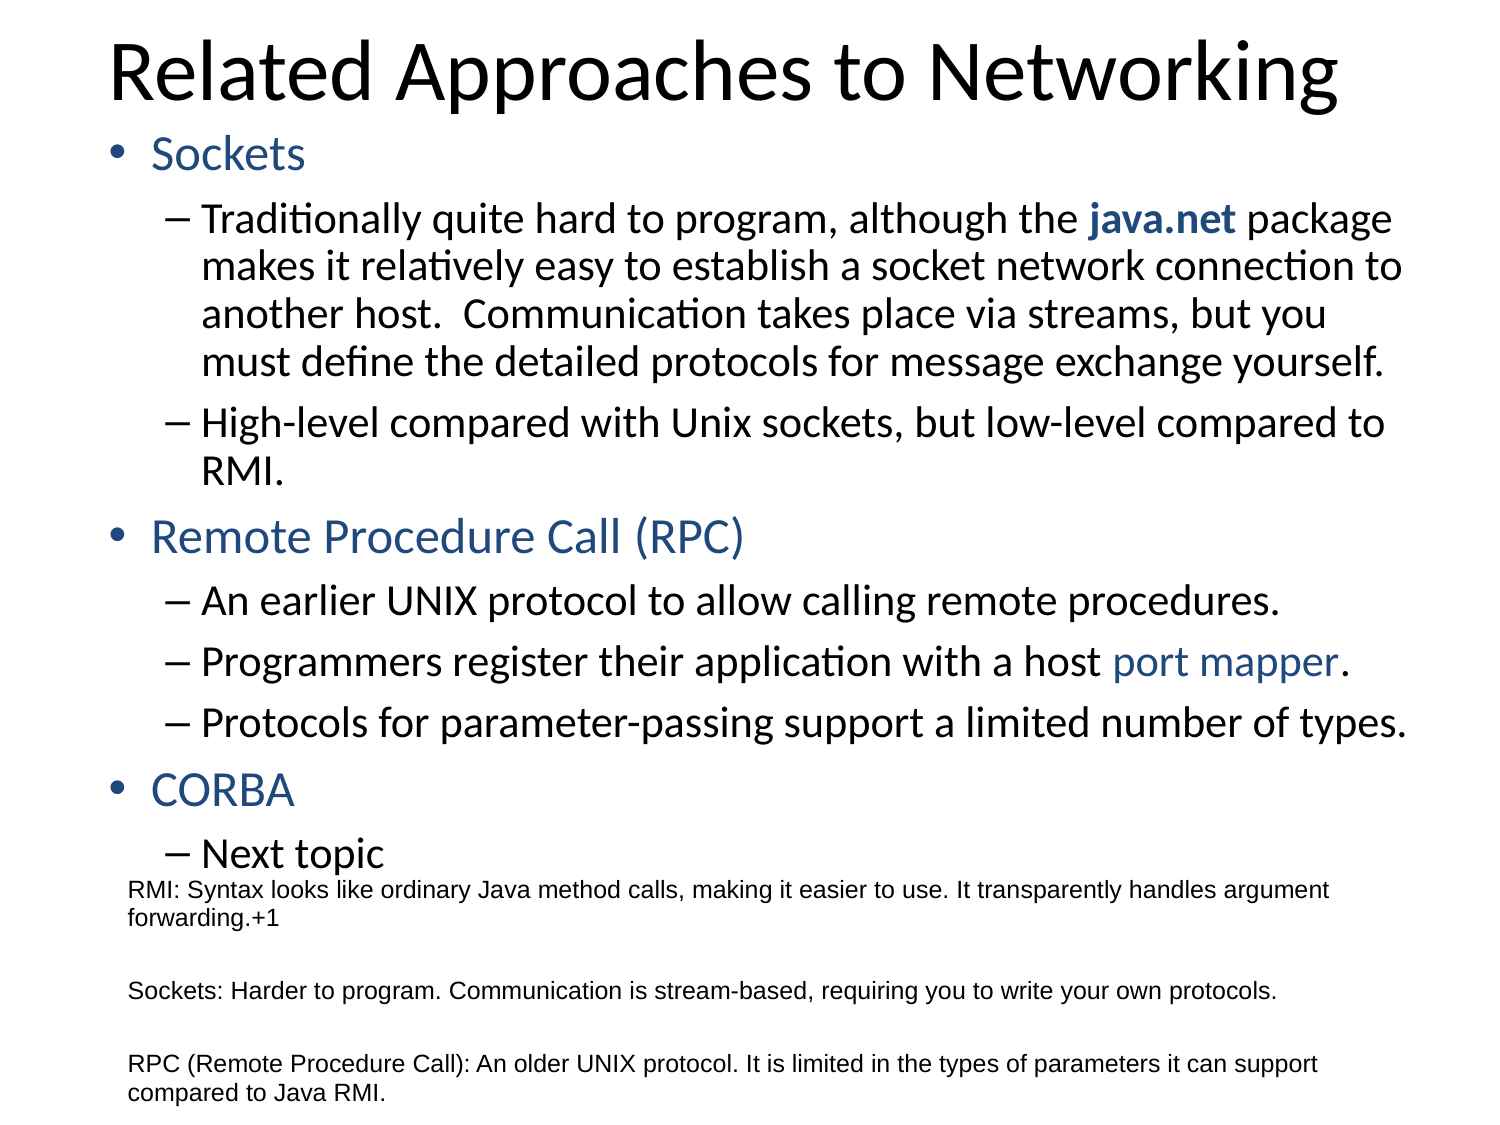

# Related Approaches to Networking
Sockets
Traditionally quite hard to program, although the java.net package makes it relatively easy to establish a socket network connection to another host. Communication takes place via streams, but you must define the detailed protocols for message exchange yourself.
High-level compared with Unix sockets, but low-level compared to RMI.
Remote Procedure Call (RPC)
An earlier UNIX protocol to allow calling remote procedures.
Programmers register their application with a host port mapper.
Protocols for parameter-passing support a limited number of types.
CORBA
Next topic
RMI: Syntax looks like ordinary Java method calls, making it easier to use. It transparently handles argument forwarding.+1
Sockets: Harder to program. Communication is stream-based, requiring you to write your own protocols.
RPC (Remote Procedure Call): An older UNIX protocol. It is limited in the types of parameters it can support compared to Java RMI.